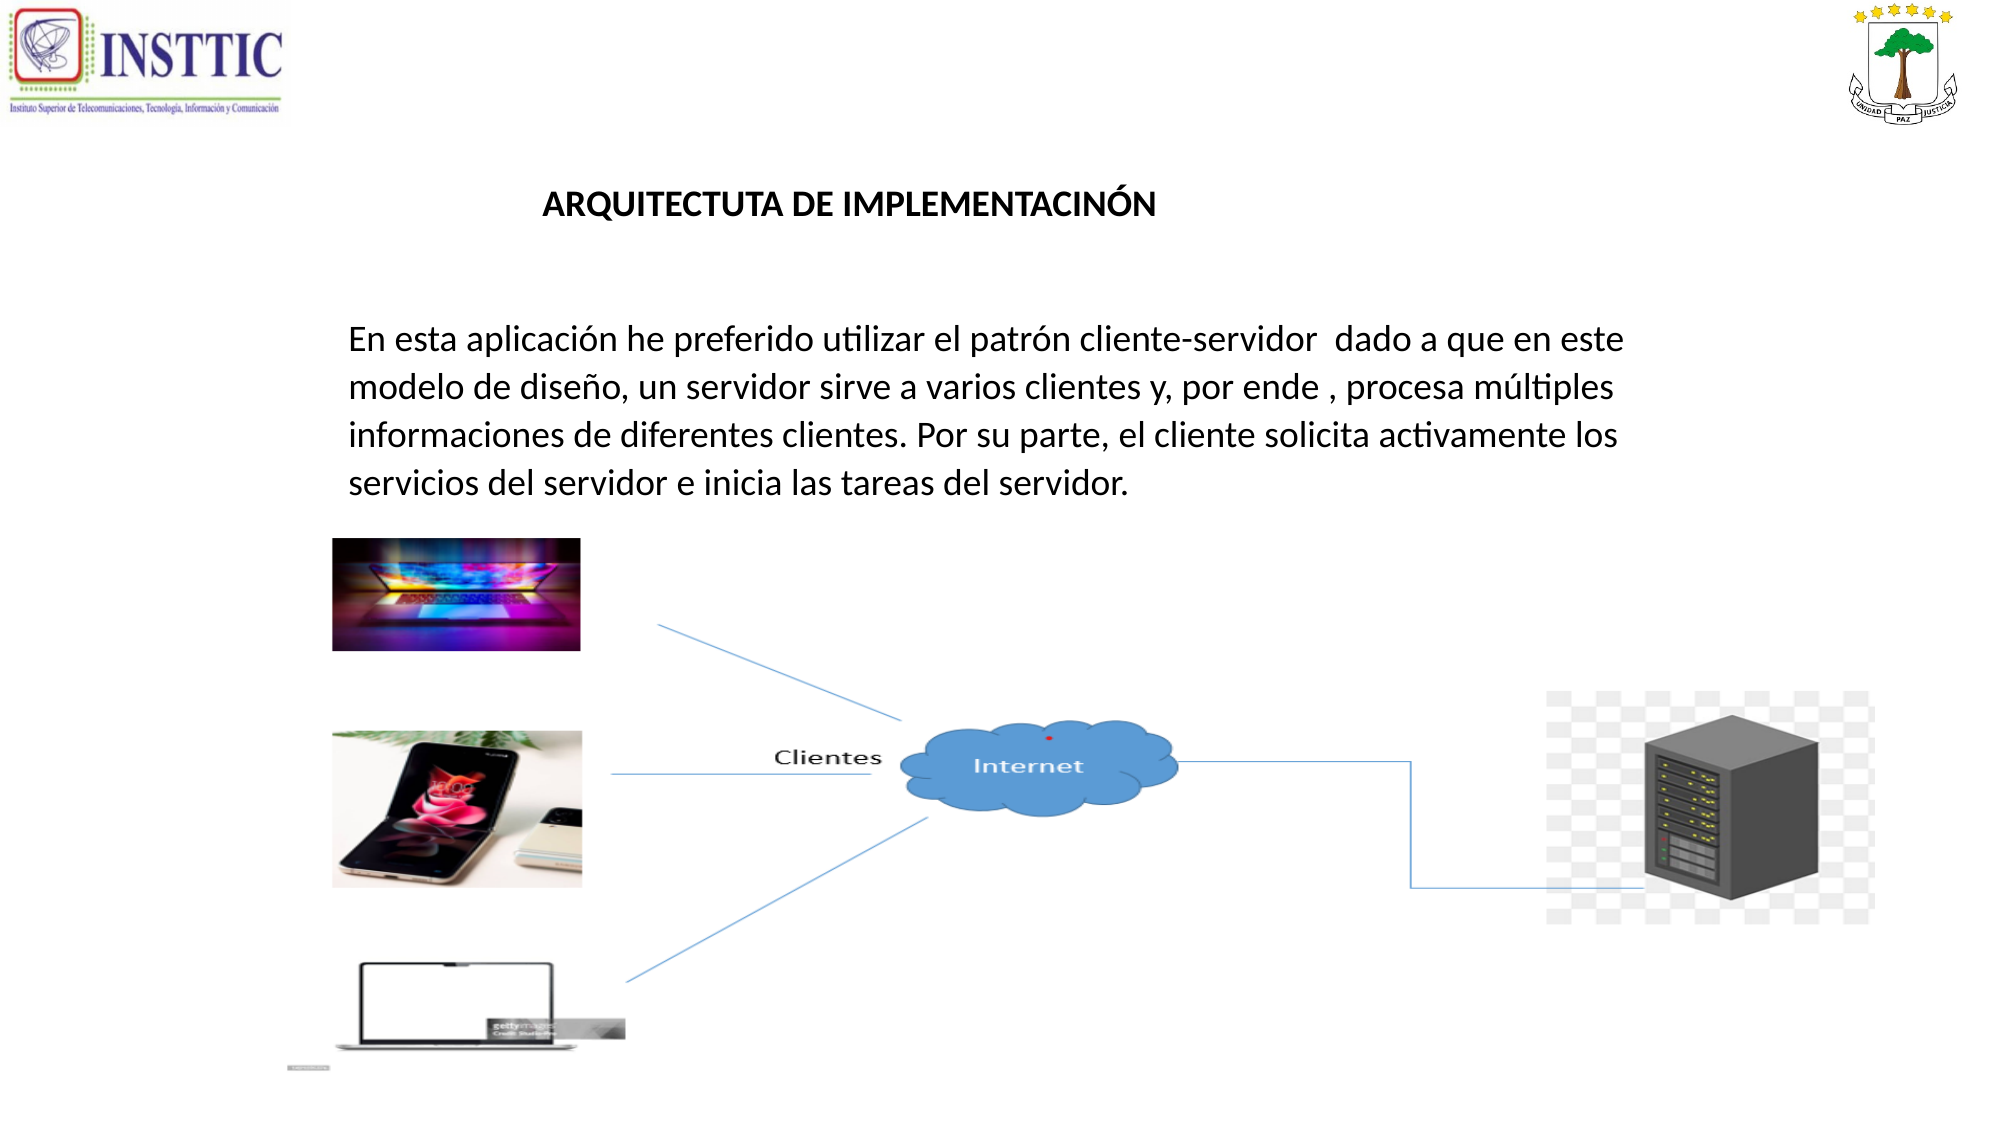

ARQUITECTUTA DE IMPLEMENTACINÓN
En esta aplicación he preferido utilizar el patrón cliente-servidor dado a que en este modelo de diseño, un servidor sirve a varios clientes y, por ende , procesa múltiples informaciones de diferentes clientes. Por su parte, el cliente solicita activamente los servicios del servidor e inicia las tareas del servidor.